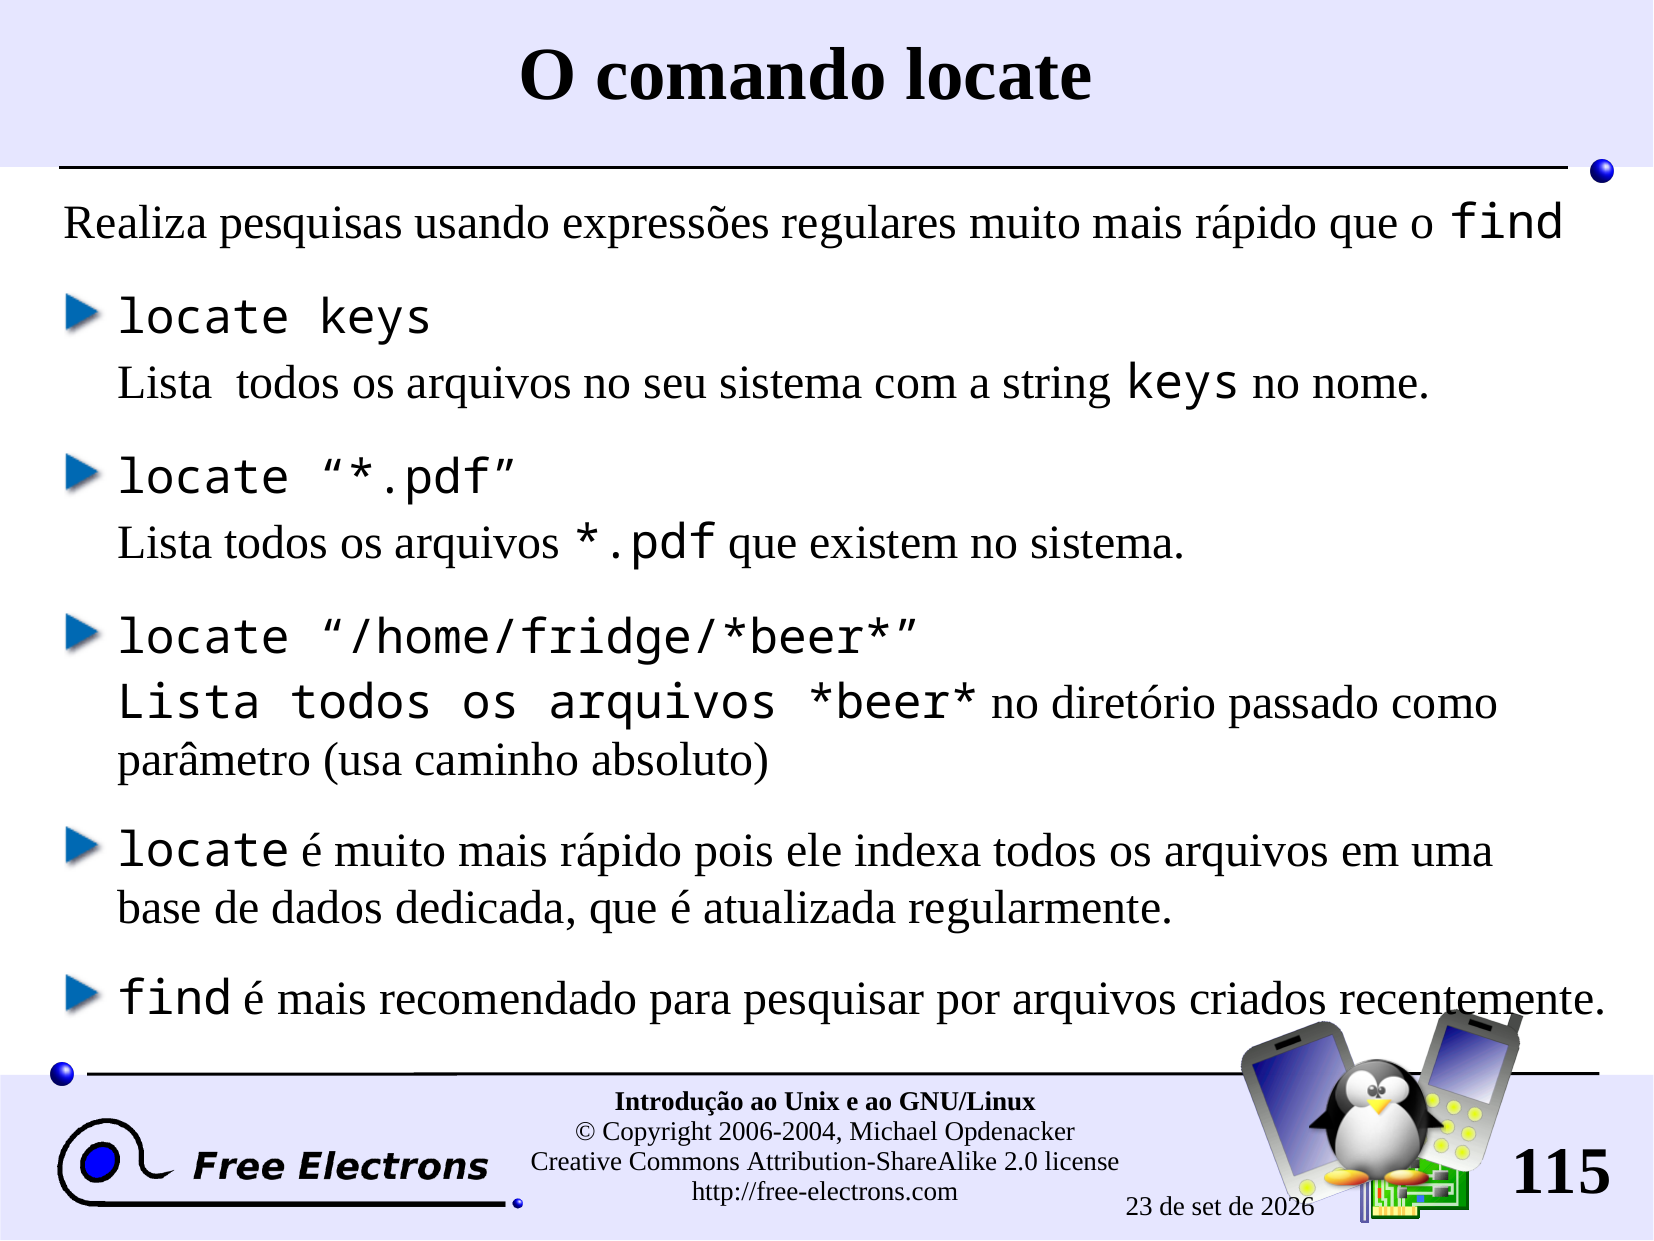

# O comando locate
Realiza pesquisas usando expressões regulares muito mais rápido que o find
locate keys
Lista todos os arquivos no seu sistema com a string keys no nome.
locate “*.pdf”
Lista todos os arquivos *.pdf que existem no sistema.
locate “/home/fridge/*beer*”
Lista todos os arquivos *beer* no diretório passado como parâmetro (usa caminho absoluto)
locate é muito mais rápido pois ele indexa todos os arquivos em uma
base de dados dedicada, que é atualizada regularmente.
find é mais recomendado para pesquisar por arquivos criados recentemente.